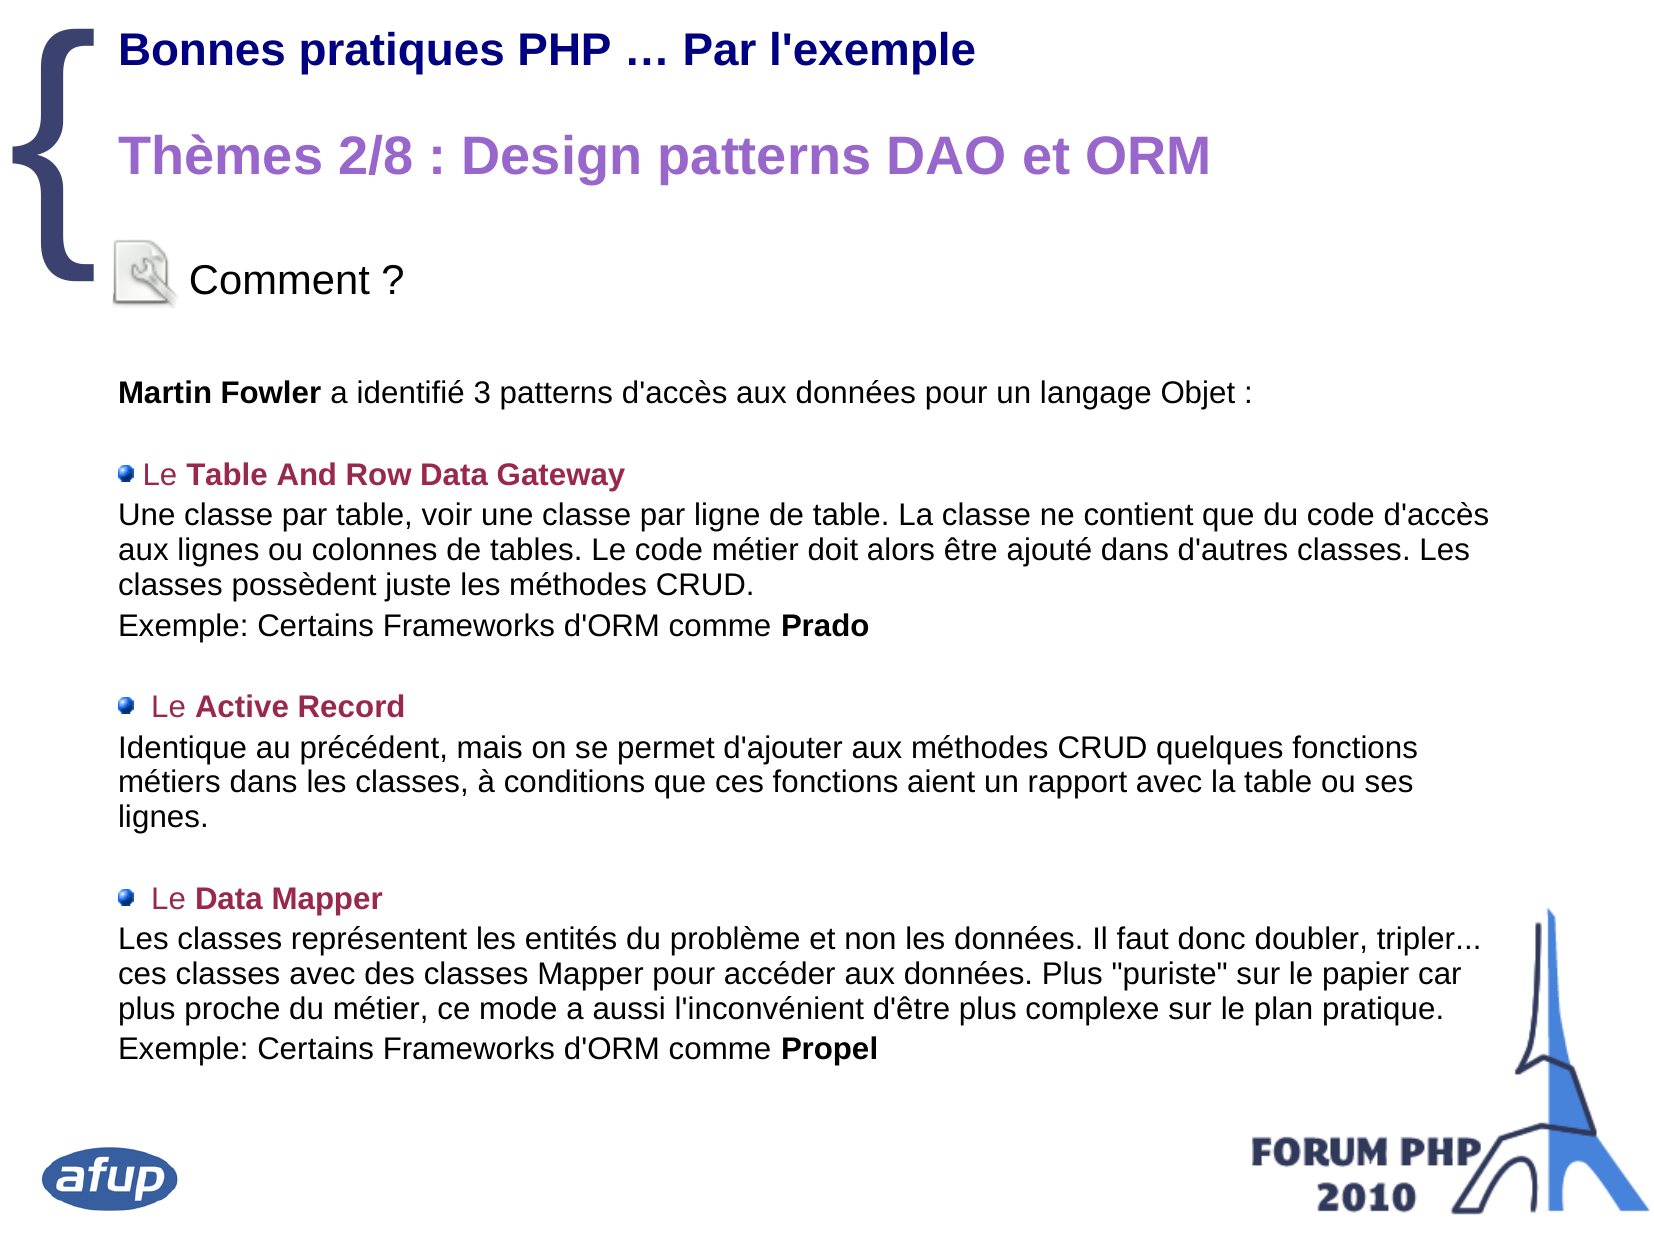

# Bonnes pratiques PHP … Par l'exemple Thèmes 2/8 : Design patterns DAO et ORM
Comment ?
Martin Fowler a identifié 3 patterns d'accès aux données pour un langage Objet :
 Le Table And Row Data Gateway
Une classe par table, voir une classe par ligne de table. La classe ne contient que du code d'accès aux lignes ou colonnes de tables. Le code métier doit alors être ajouté dans d'autres classes. Les classes possèdent juste les méthodes CRUD.
Exemple: Certains Frameworks d'ORM comme Prado
 Le Active Record
Identique au précédent, mais on se permet d'ajouter aux méthodes CRUD quelques fonctions métiers dans les classes, à conditions que ces fonctions aient un rapport avec la table ou ses lignes.
 Le Data Mapper
Les classes représentent les entités du problème et non les données. Il faut donc doubler, tripler... ces classes avec des classes Mapper pour accéder aux données. Plus "puriste" sur le papier car plus proche du métier, ce mode a aussi l'inconvénient d'être plus complexe sur le plan pratique.
Exemple: Certains Frameworks d'ORM comme Propel